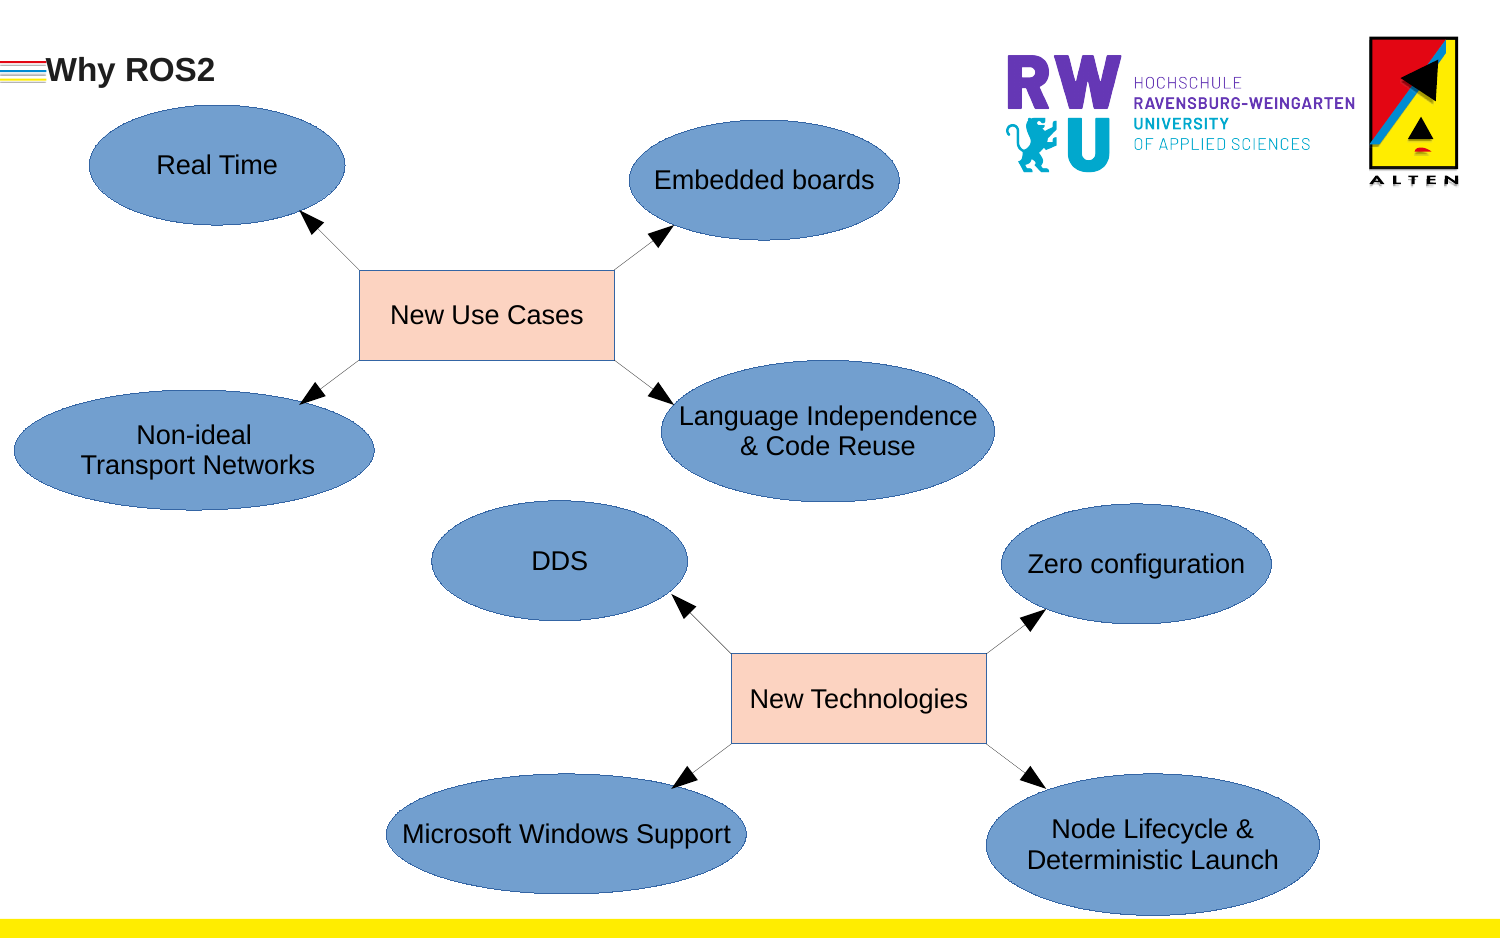

# Why ROS2
Real Time
Embedded boards
New Use Cases
Language Independence
& Code Reuse
Non-ideal
 Transport Networks
DDS
Zero configuration
New Technologies
Microsoft Windows Support
Node Lifecycle &
Deterministic Launch